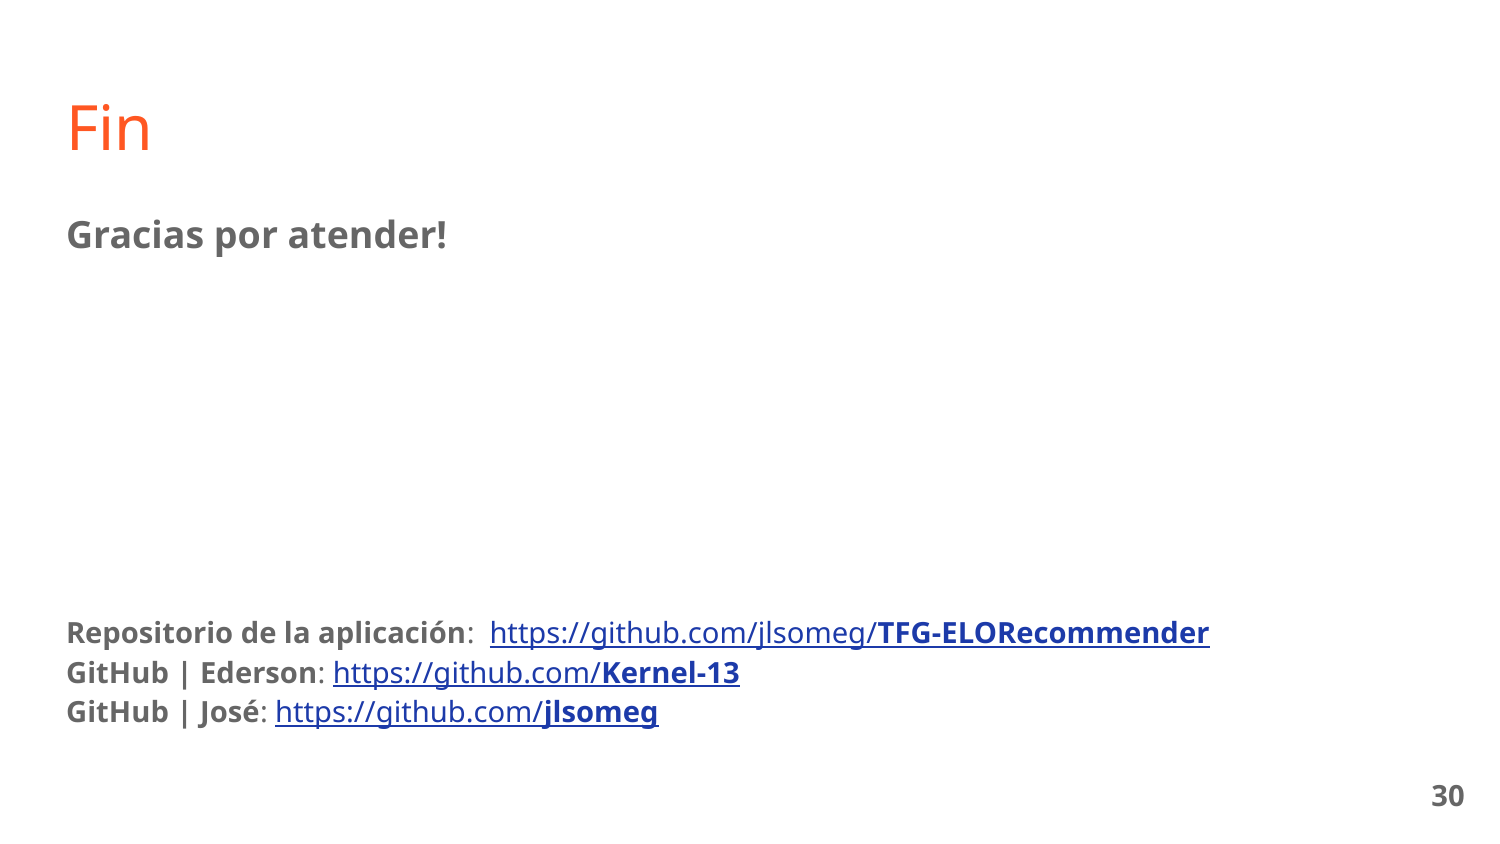

# Fin
Gracias por atender!
Repositorio de la aplicación: https://github.com/jlsomeg/TFG-ELORecommender
GitHub | Ederson: https://github.com/Kernel-13
GitHub | José: https://github.com/jlsomeg